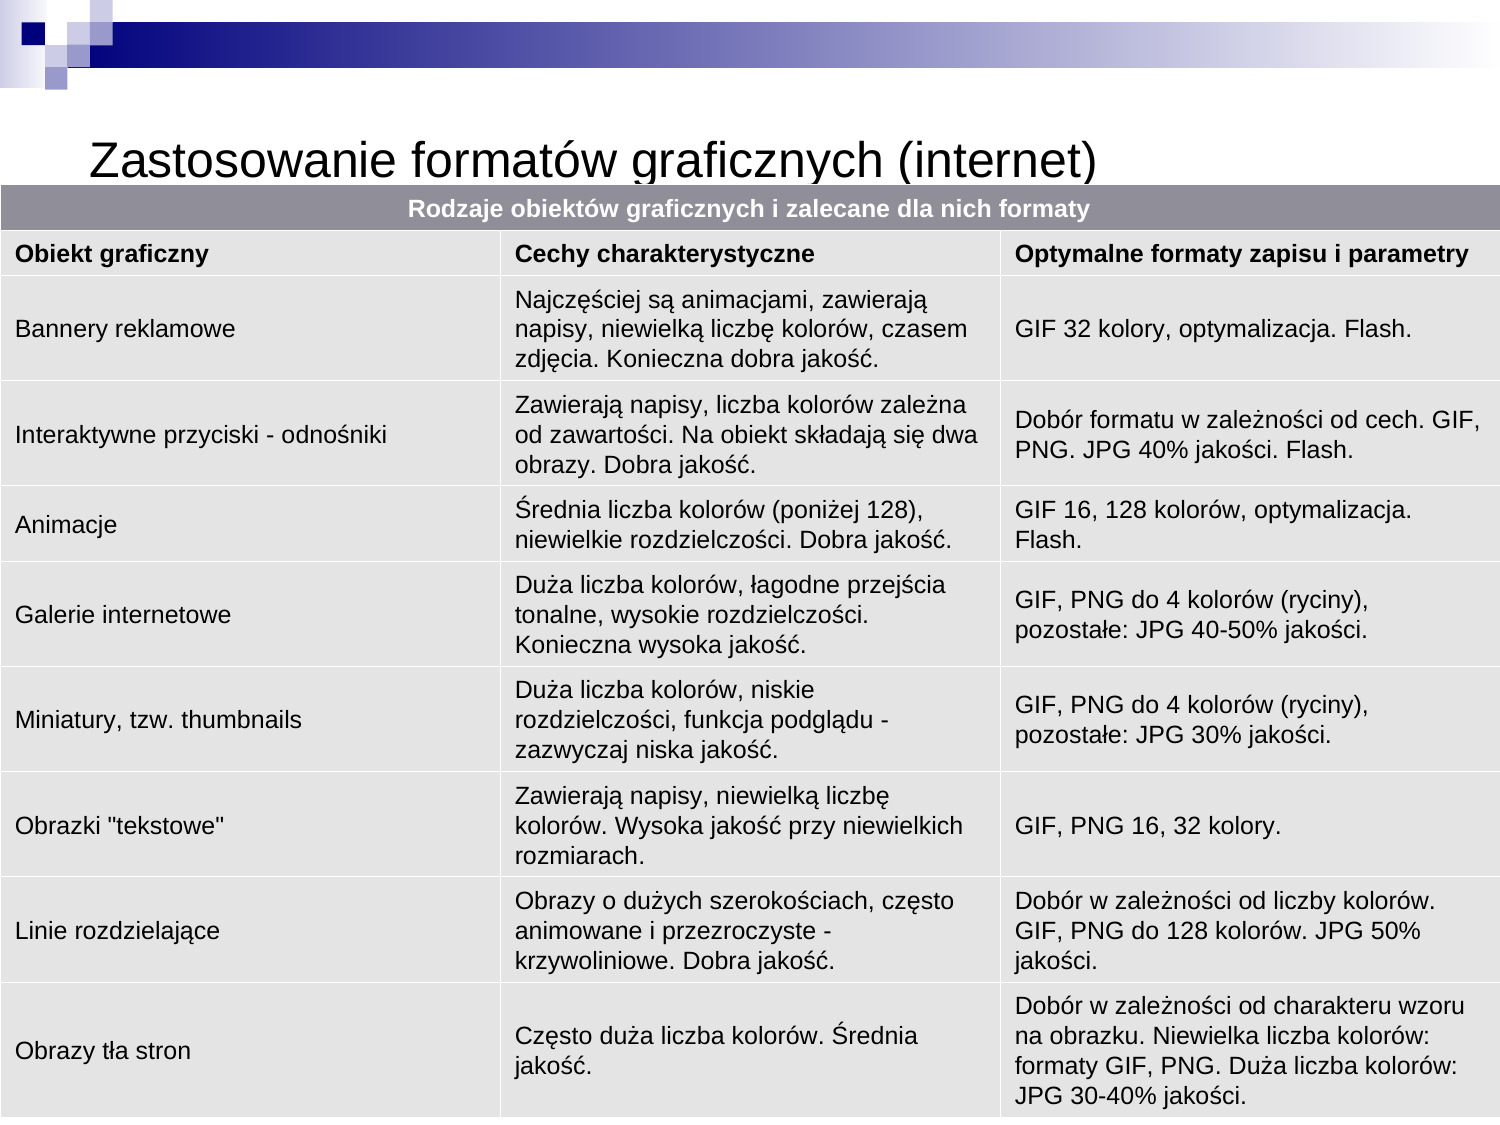

# Zastosowanie formatów graficznych (internet)
| Rodzaje obiektów graficznych i zalecane dla nich formaty | | |
| --- | --- | --- |
| Obiekt graficzny | Cechy charakterystyczne | Optymalne formaty zapisu i parametry |
| Bannery reklamowe | Najczęściej są animacjami, zawierają napisy, niewielką liczbę kolorów, czasem zdjęcia. Konieczna dobra jakość. | GIF 32 kolory, optymalizacja. Flash. |
| Interaktywne przyciski - odnośniki | Zawierają napisy, liczba kolorów zależna od zawartości. Na obiekt składają się dwa obrazy. Dobra jakość. | Dobór formatu w zależności od cech. GIF, PNG. JPG 40% jakości. Flash. |
| Animacje | Średnia liczba kolorów (poniżej 128), niewielkie rozdzielczości. Dobra jakość. | GIF 16, 128 kolorów, optymalizacja. Flash. |
| Galerie internetowe | Duża liczba kolorów, łagodne przejścia tonalne, wysokie rozdzielczości. Konieczna wysoka jakość. | GIF, PNG do 4 kolorów (ryciny), pozostałe: JPG 40-50% jakości. |
| Miniatury, tzw. thumbnails | Duża liczba kolorów, niskie rozdzielczości, funkcja podglądu - zazwyczaj niska jakość. | GIF, PNG do 4 kolorów (ryciny), pozostałe: JPG 30% jakości. |
| Obrazki "tekstowe" | Zawierają napisy, niewielką liczbę kolorów. Wysoka jakość przy niewielkich rozmiarach. | GIF, PNG 16, 32 kolory. |
| Linie rozdzielające | Obrazy o dużych szerokościach, często animowane i przezroczyste - krzywoliniowe. Dobra jakość. | Dobór w zależności od liczby kolorów. GIF, PNG do 128 kolorów. JPG 50% jakości. |
| Obrazy tła stron | Często duża liczba kolorów. Średnia jakość. | Dobór w zależności od charakteru wzoru na obrazku. Niewielka liczba kolorów: formaty GIF, PNG. Duża liczba kolorów: JPG 30-40% jakości. |